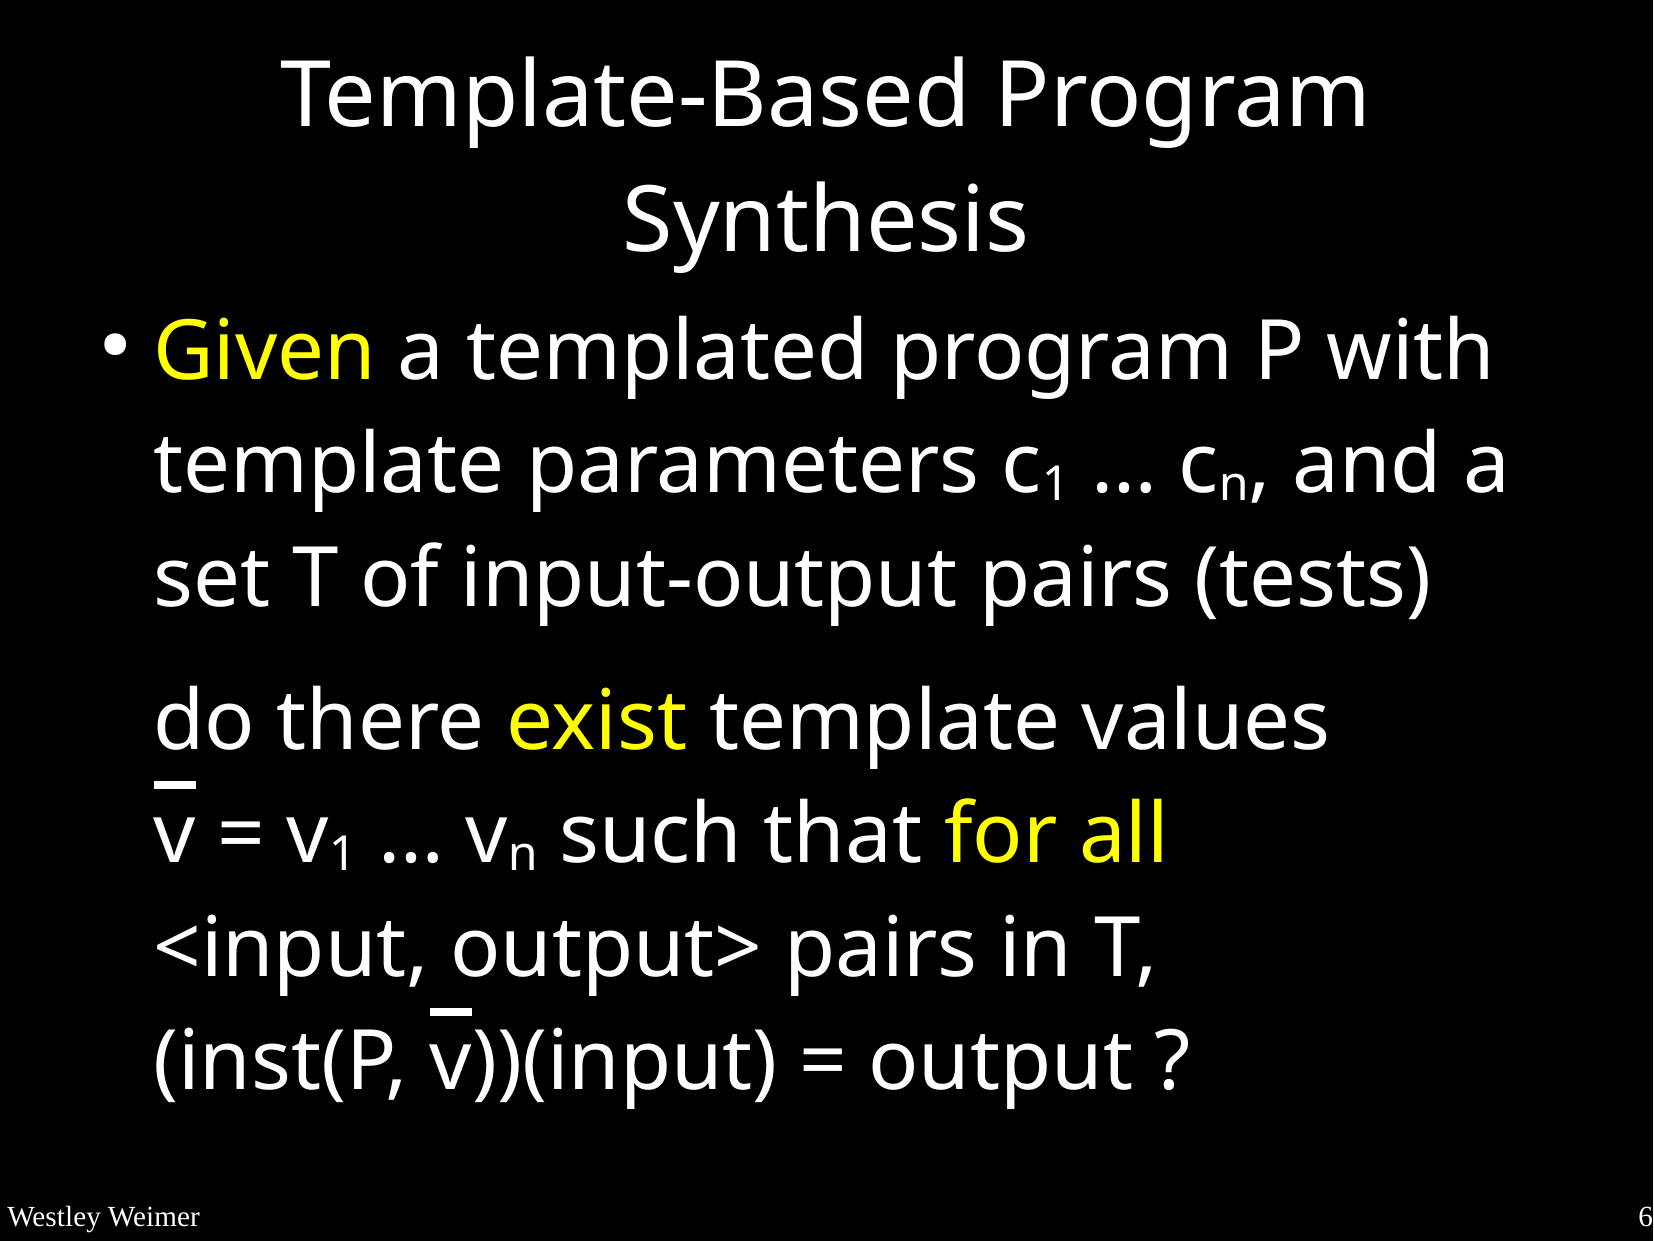

# Template-Based Program Synthesis
Given a templated program P with template parameters c1 … cn, and a set T of input-output pairs (tests)
do there exist template values v = v1 … vn such that for all <input, output> pairs in T, (inst(P, v))(input) = output ?
6